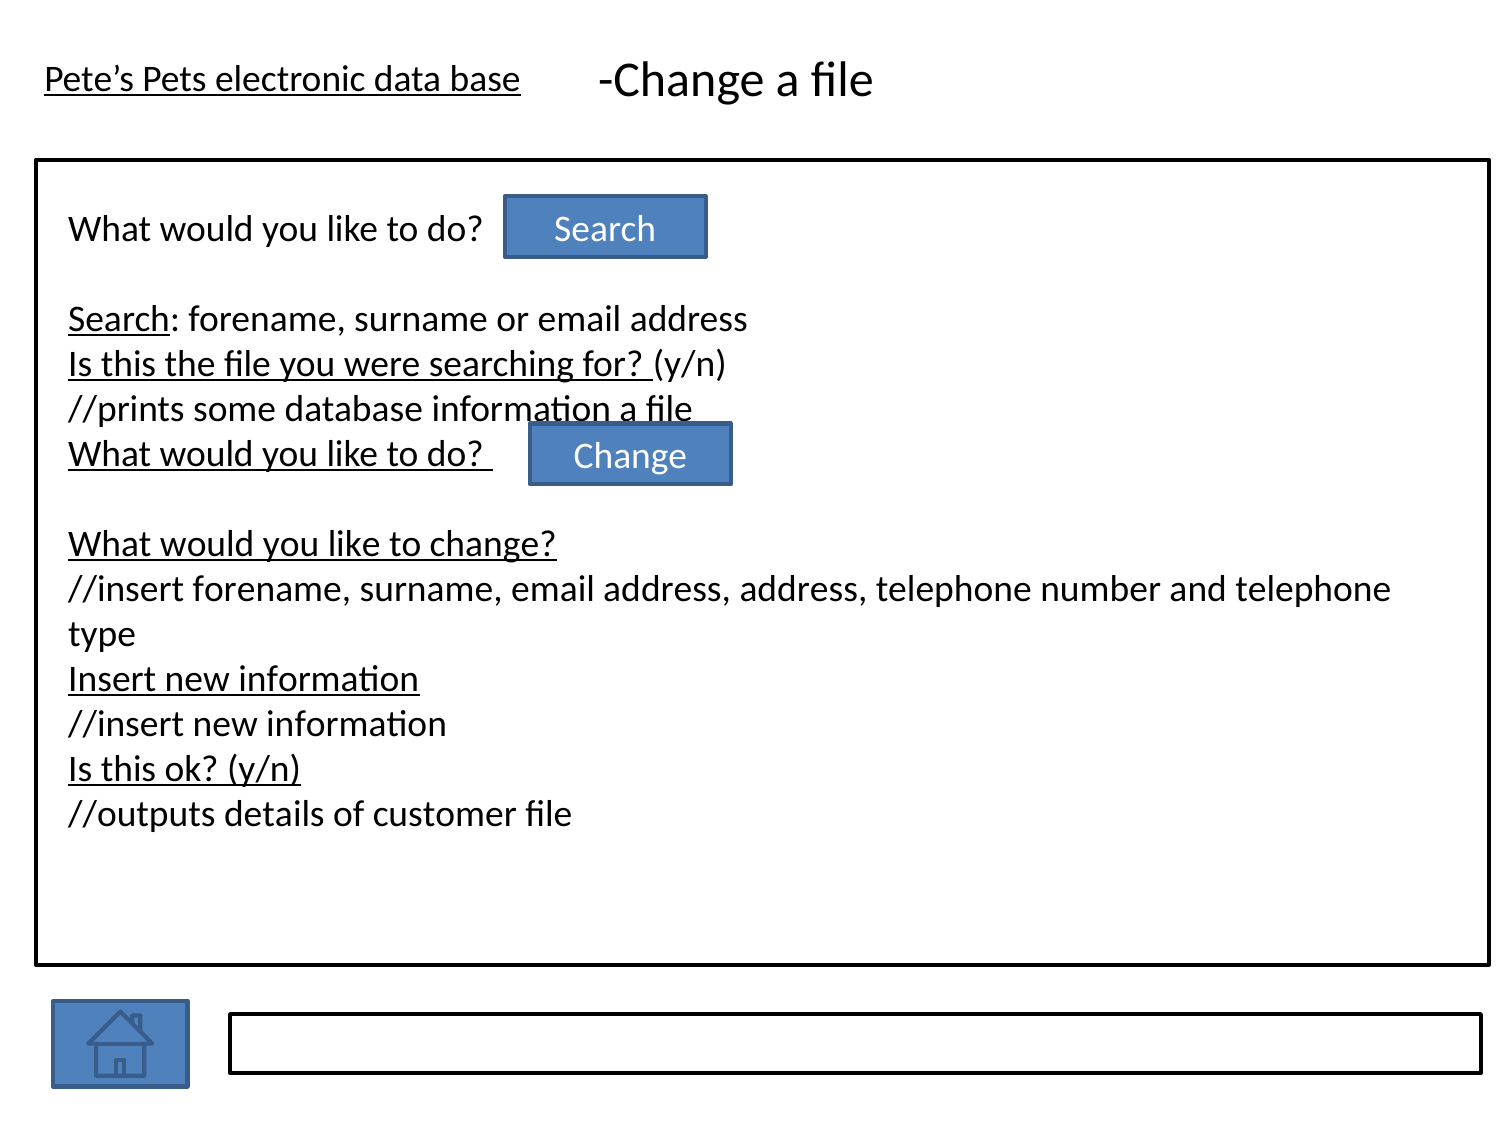

-Change a file
Pete’s Pets electronic data base
What would you like to do?
Search: forename, surname or email address
Is this the file you were searching for? (y/n)
//prints some database information a file
What would you like to do?
What would you like to change?
//insert forename, surname, email address, address, telephone number and telephone type
Insert new information
//insert new information
Is this ok? (y/n)
//outputs details of customer file
Search
Change